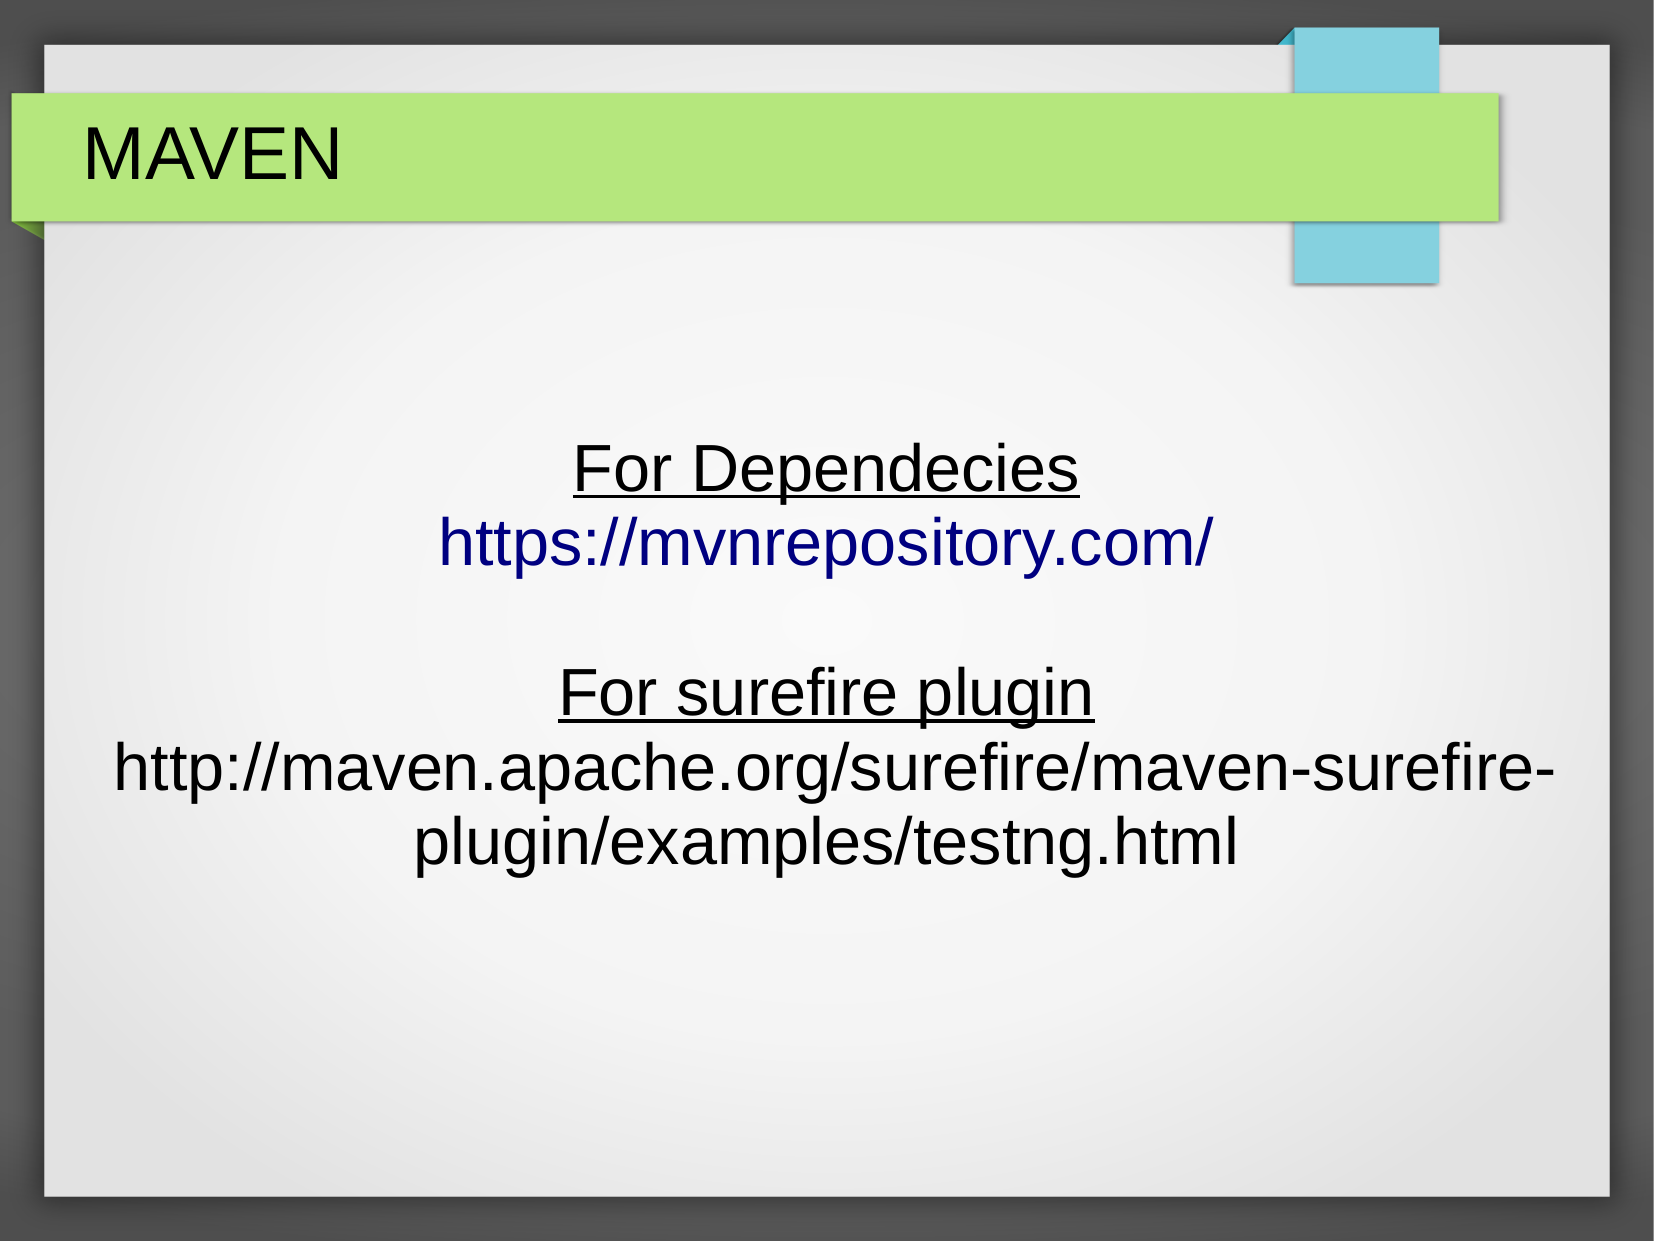

# MAVEN
For Dependecies
https://mvnrepository.com/
For surefire plugin
 http://maven.apache.org/surefire/maven-surefire-plugin/examples/testng.html